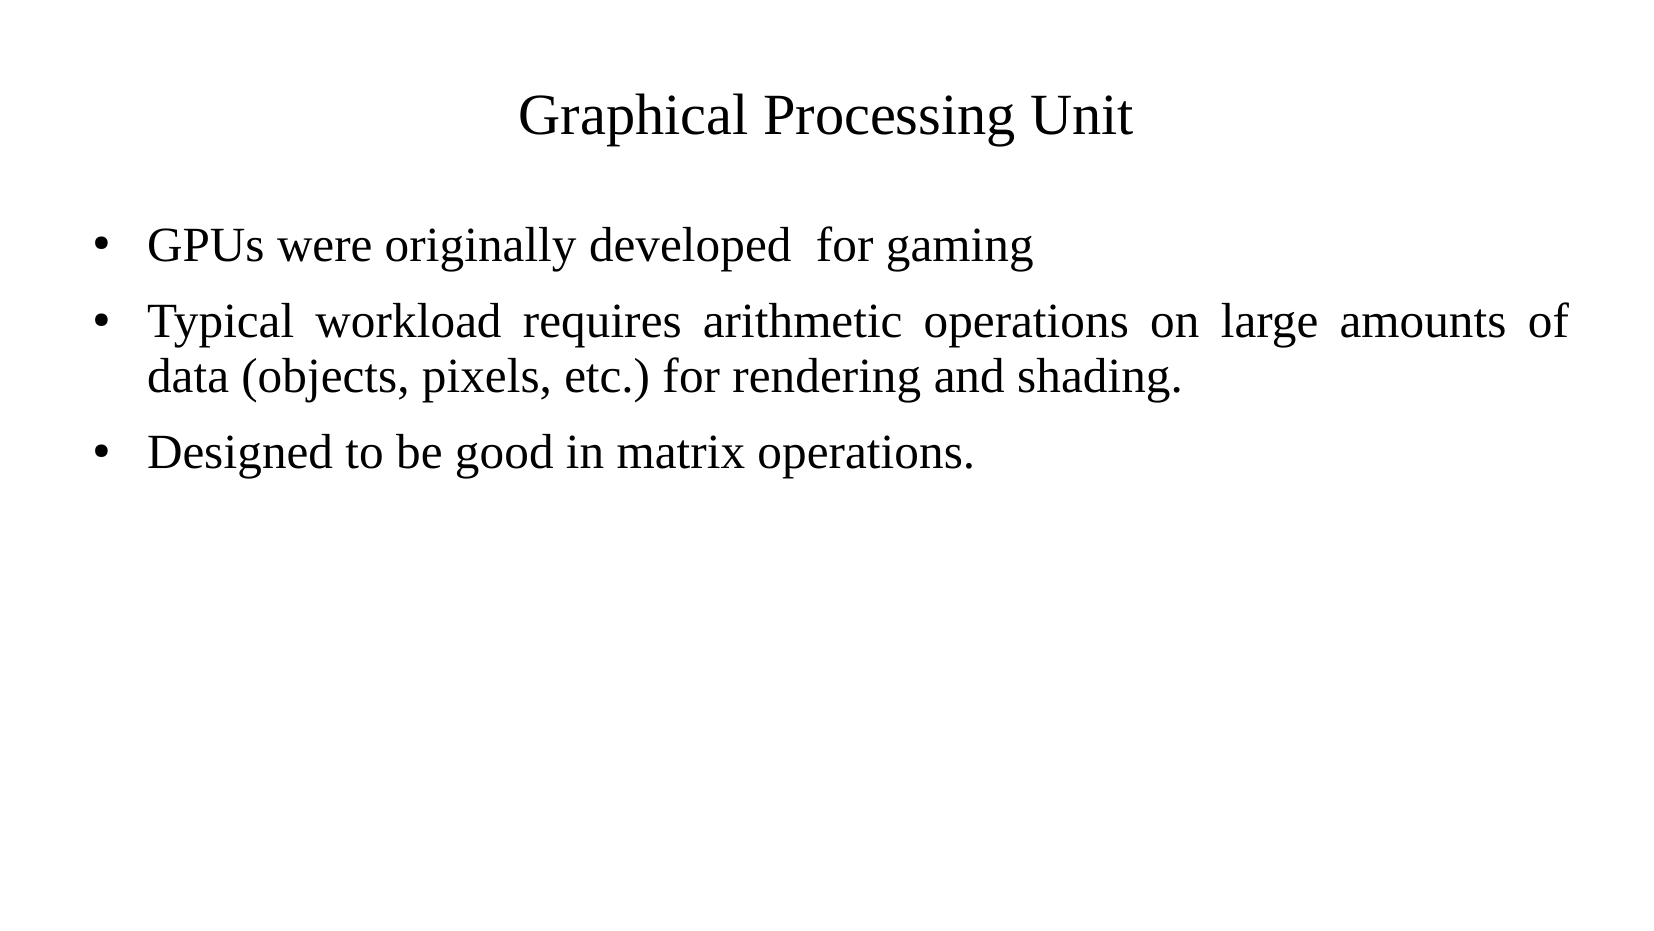

# Graphical Processing Unit
GPUs were originally developed for gaming
Typical workload requires arithmetic operations on large amounts of data (objects, pixels, etc.) for rendering and shading.
Designed to be good in matrix operations.